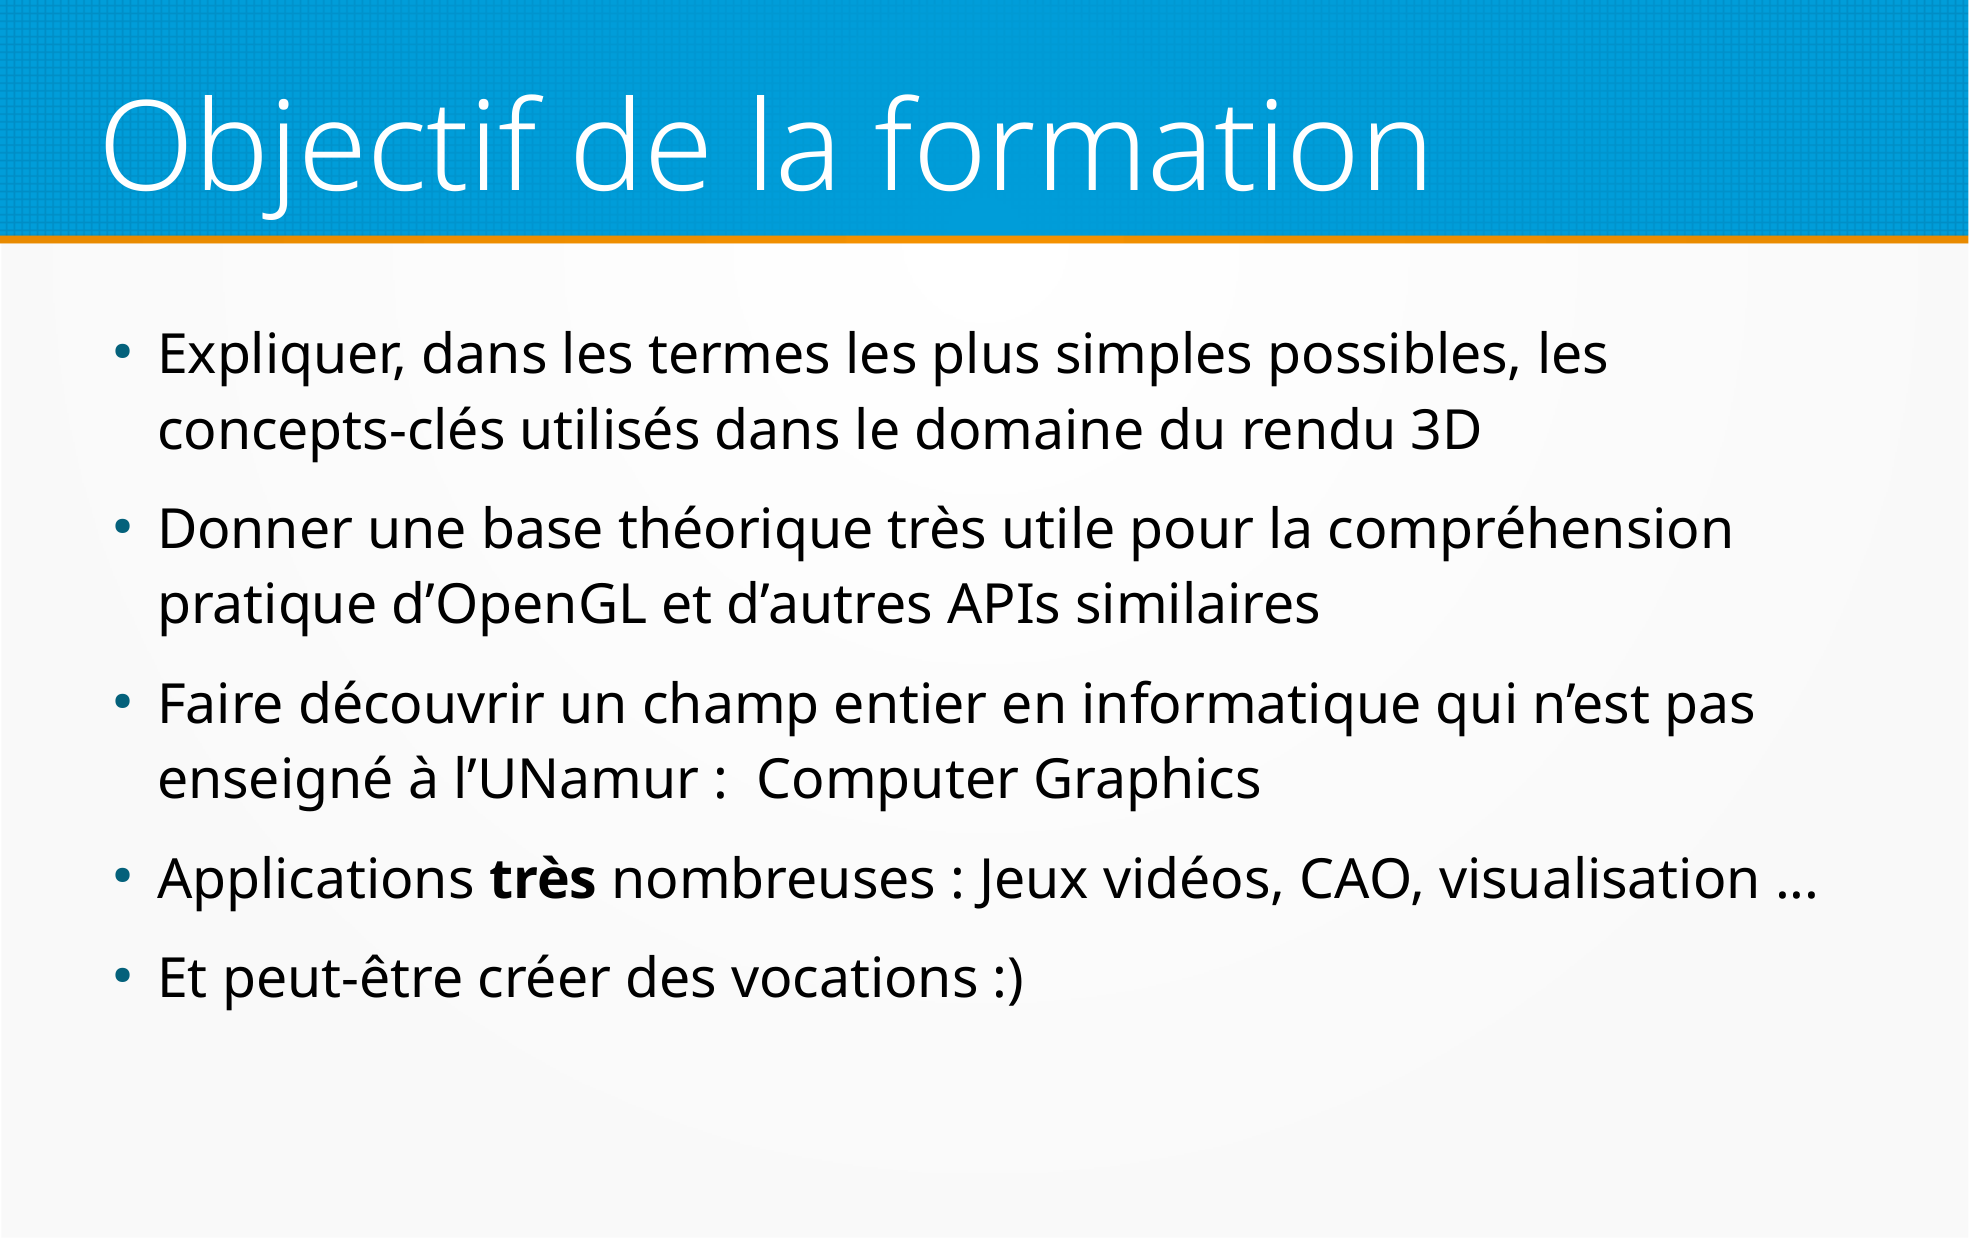

# Objectif de la formation
Expliquer, dans les termes les plus simples possibles, les concepts-clés utilisés dans le domaine du rendu 3D
Donner une base théorique très utile pour la compréhension pratique d’OpenGL et d’autres APIs similaires
Faire découvrir un champ entier en informatique qui n’est pas enseigné à l’UNamur : Computer Graphics
Applications très nombreuses : Jeux vidéos, CAO, visualisation ...
Et peut-être créer des vocations :)